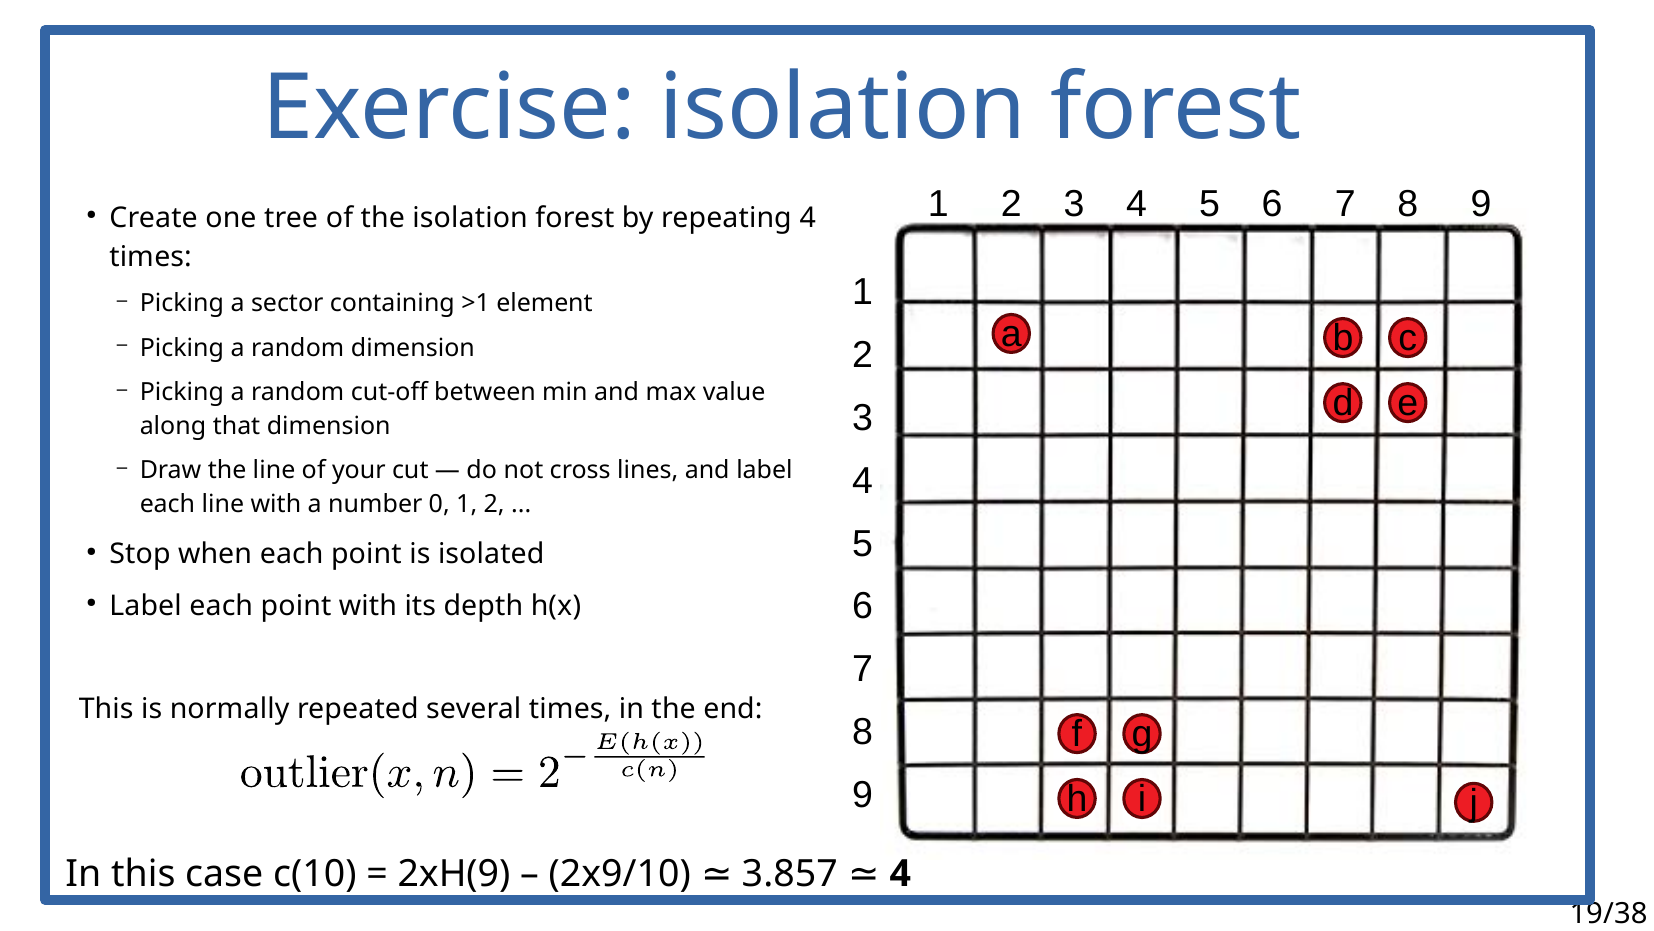

# Exercise: isolation forest
1 2 3 4 5 6 7 8 9
Create one tree of the isolation forest by repeating 4 times:
Picking a sector containing >1 element
Picking a random dimension
Picking a random cut-off between min and max value along that dimension
Draw the line of your cut — do not cross lines, and label each line with a number 0, 1, 2, ...
Stop when each point is isolated
Label each point with its depth h(x)
This is normally repeated several times, in the end:
1 2 3 4 5 6 7 8 9
a
b
c
e
d
f
g
h
i
j
In this case c(10) = 2xH(9) – (2x9/10) ≃ 3.857 ≃ 4
19